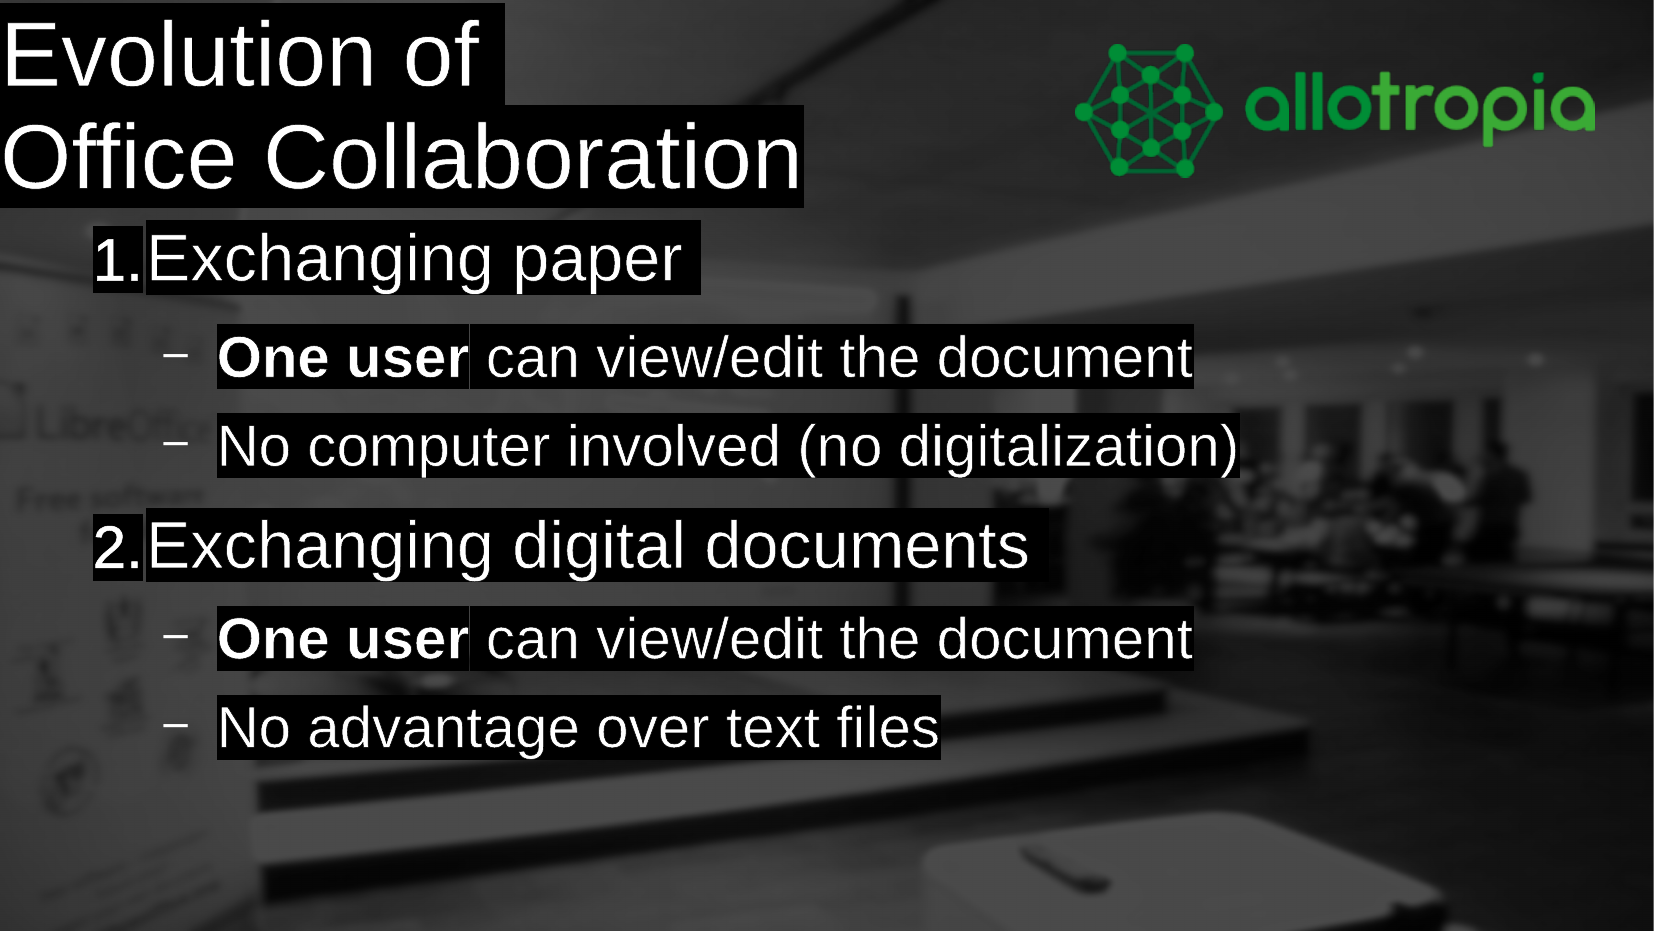

# Evolution of Office Collaboration
Exchanging paper
One user can view/edit the document
No computer involved (no digitalization)
Exchanging digital documents
One user can view/edit the document
No advantage over text files